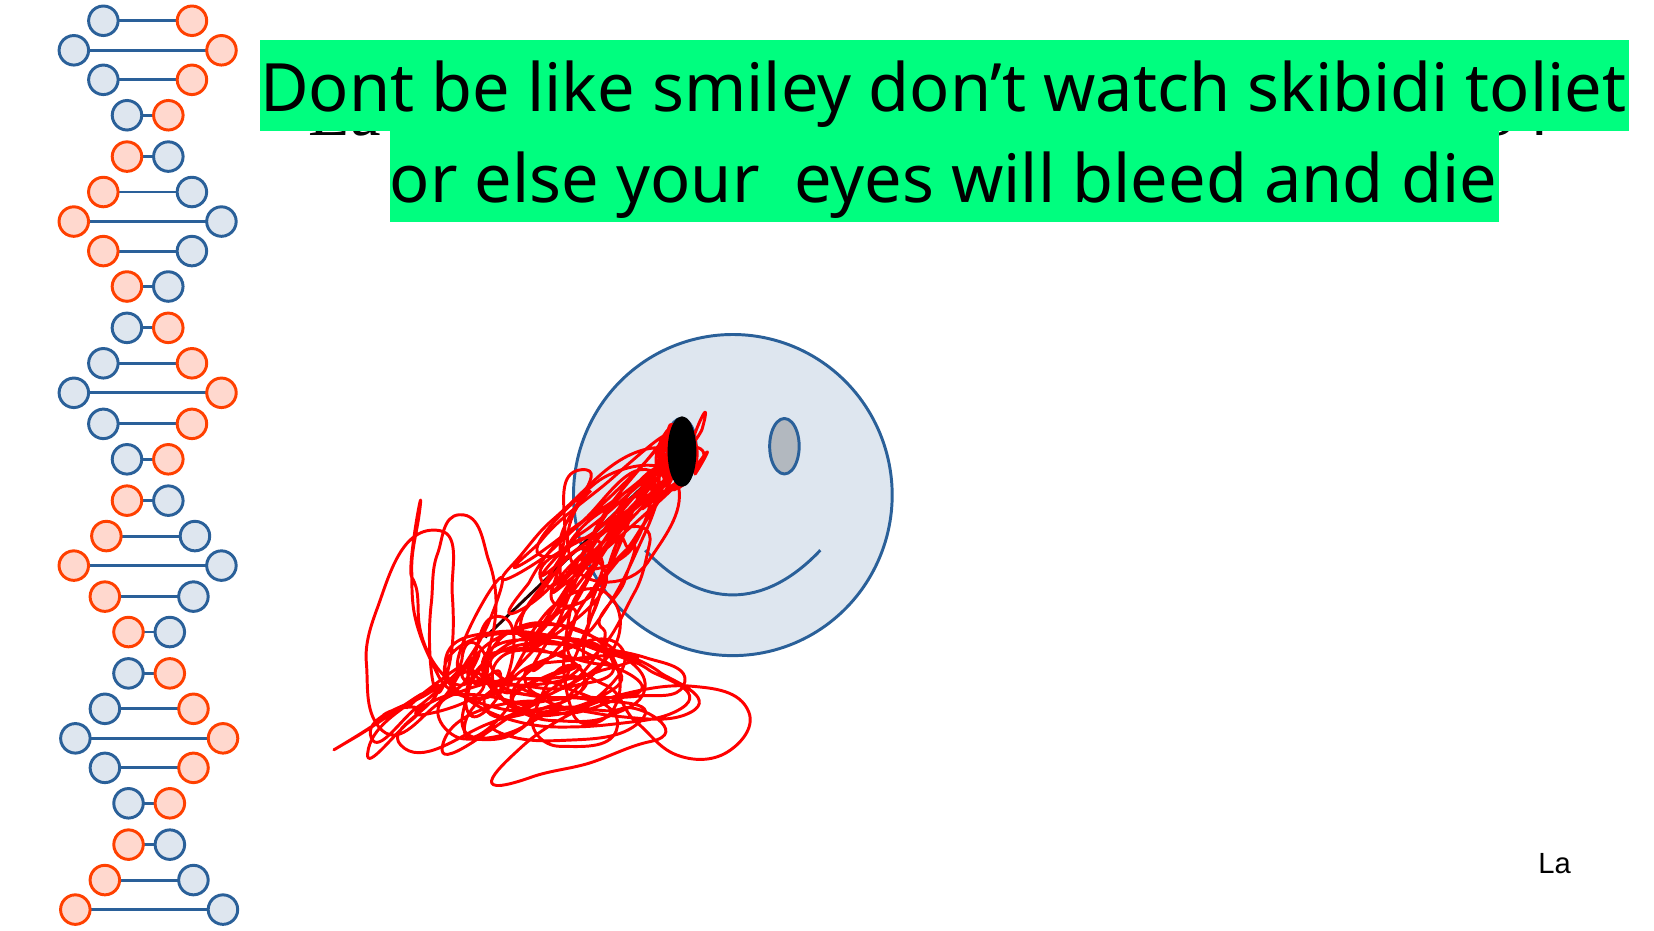

# La reason La La saw La reason number 1234
Dont be like smiley don’t watch skibidi toliet or else your eyes will bleed and die
29